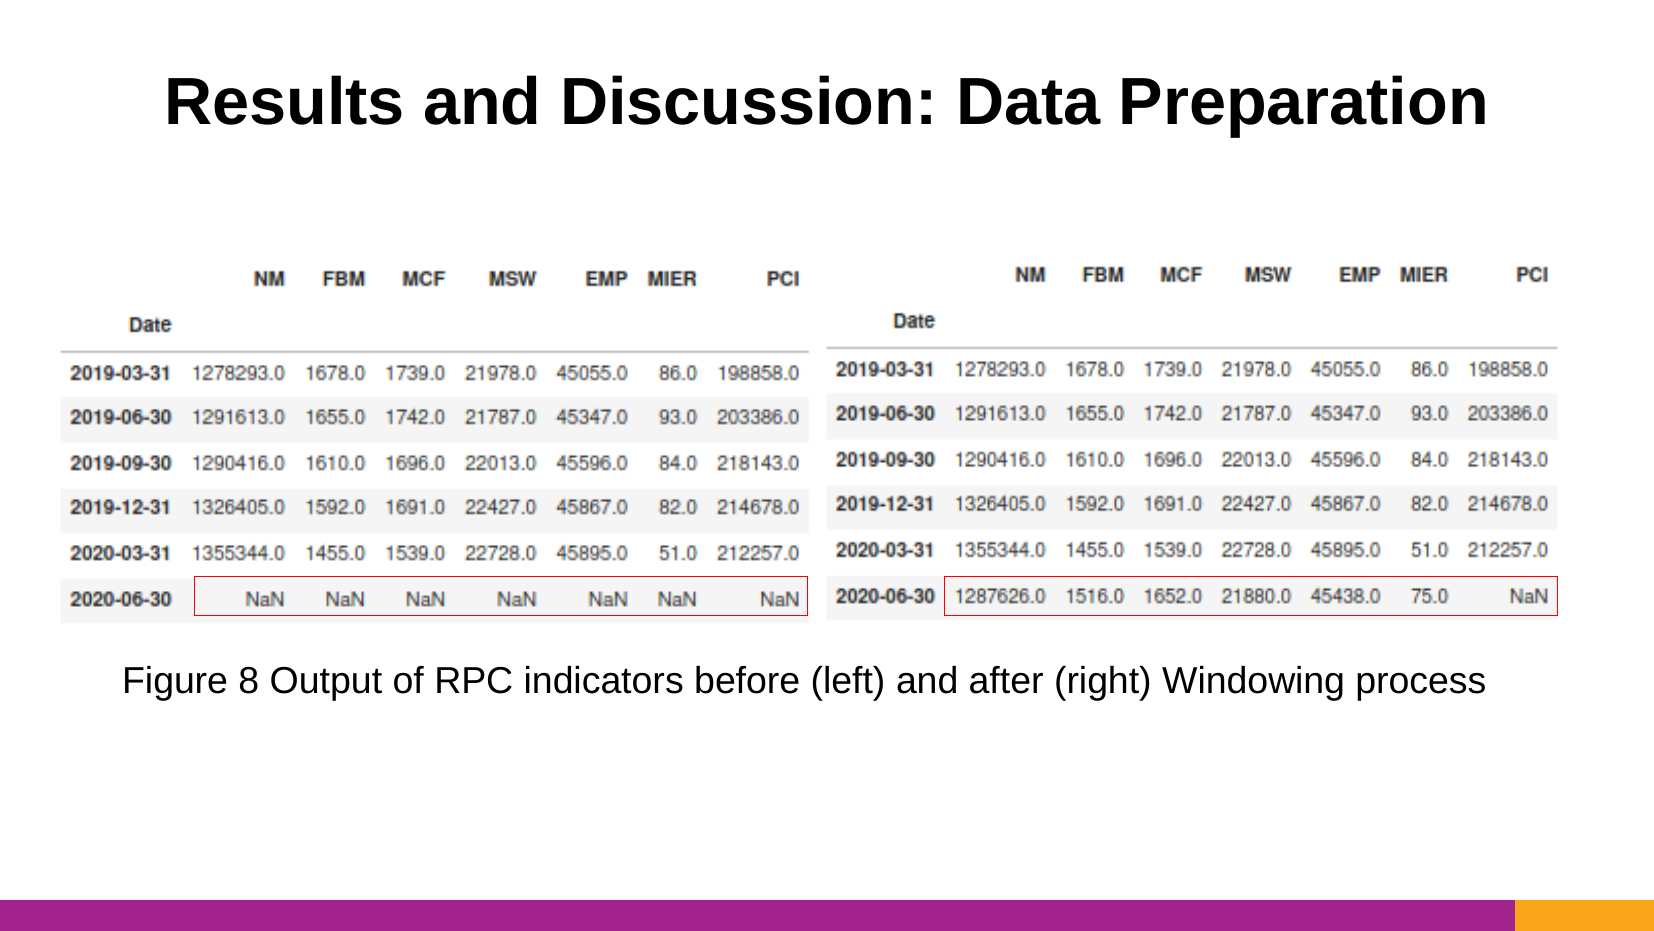

Results and Discussion: Data Preparation
Figure 8 Output of RPC indicators before (left) and after (right) Windowing process